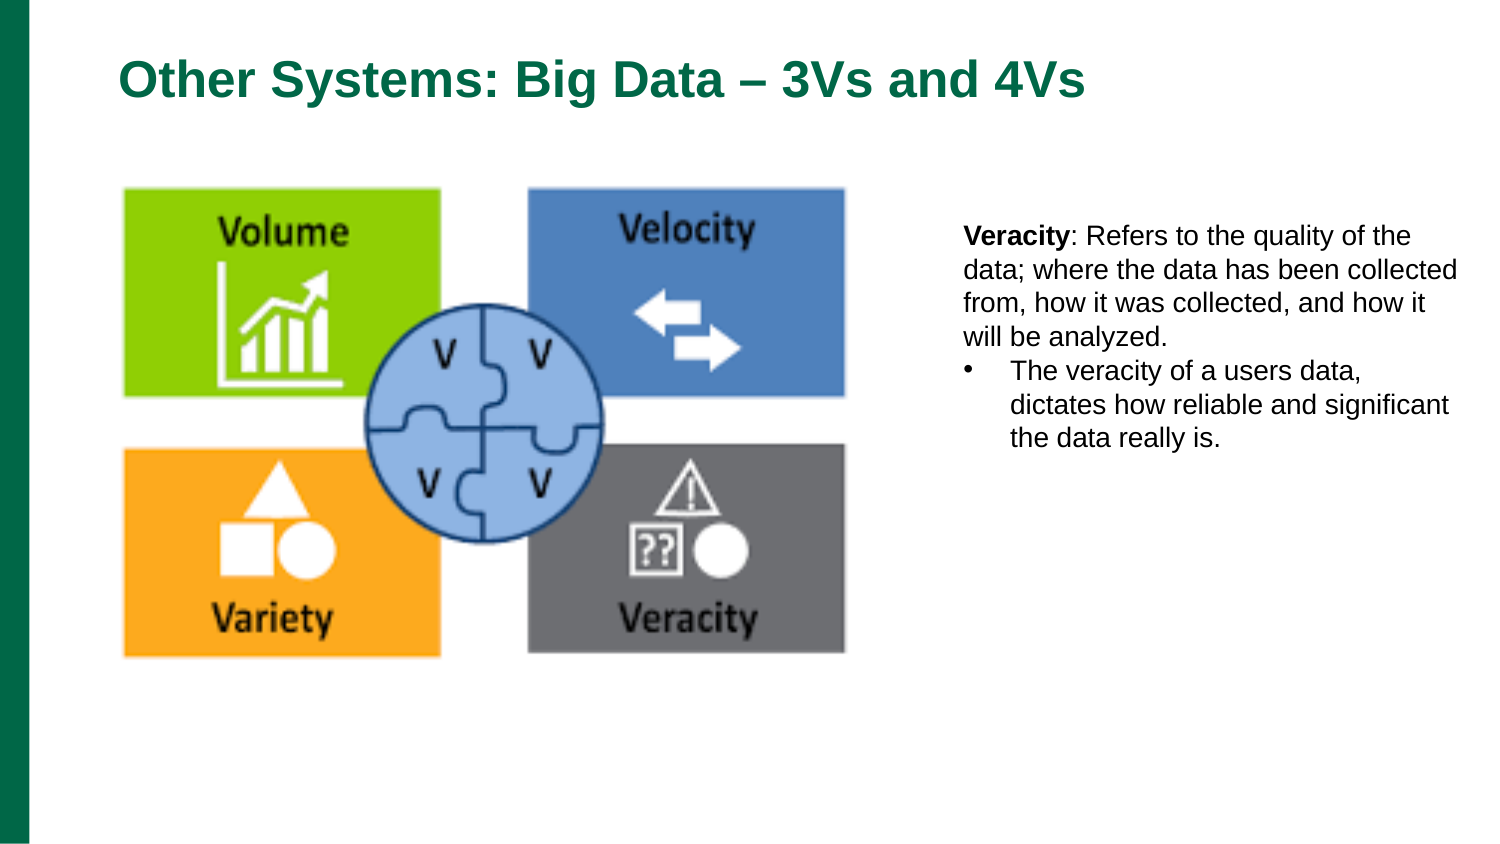

# Other Systems: Big Data – 3Vs and 4Vs
Veracity: Refers to the quality of the data; where the data has been collected from, how it was collected, and how it will be analyzed.
The veracity of a users data, dictates how reliable and significant the data really is.